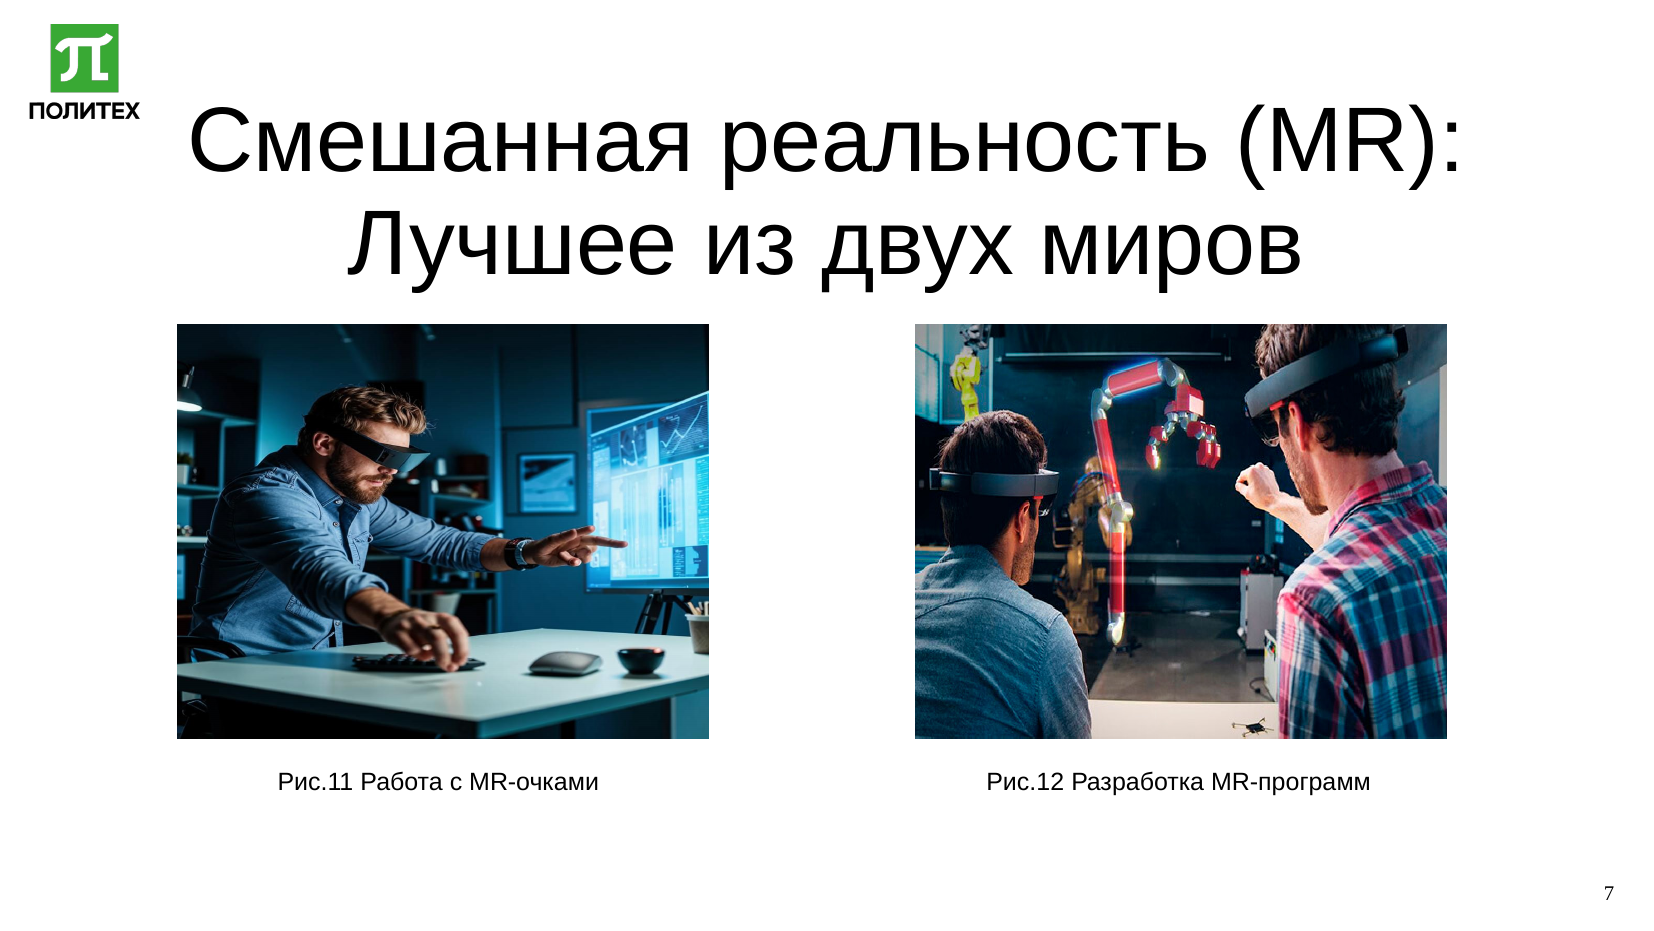

# Смешанная реальность (MR): Лучшее из двух миров
Рис.11 Работа с MR-очками
Рис.12 Разработка MR-программ
7